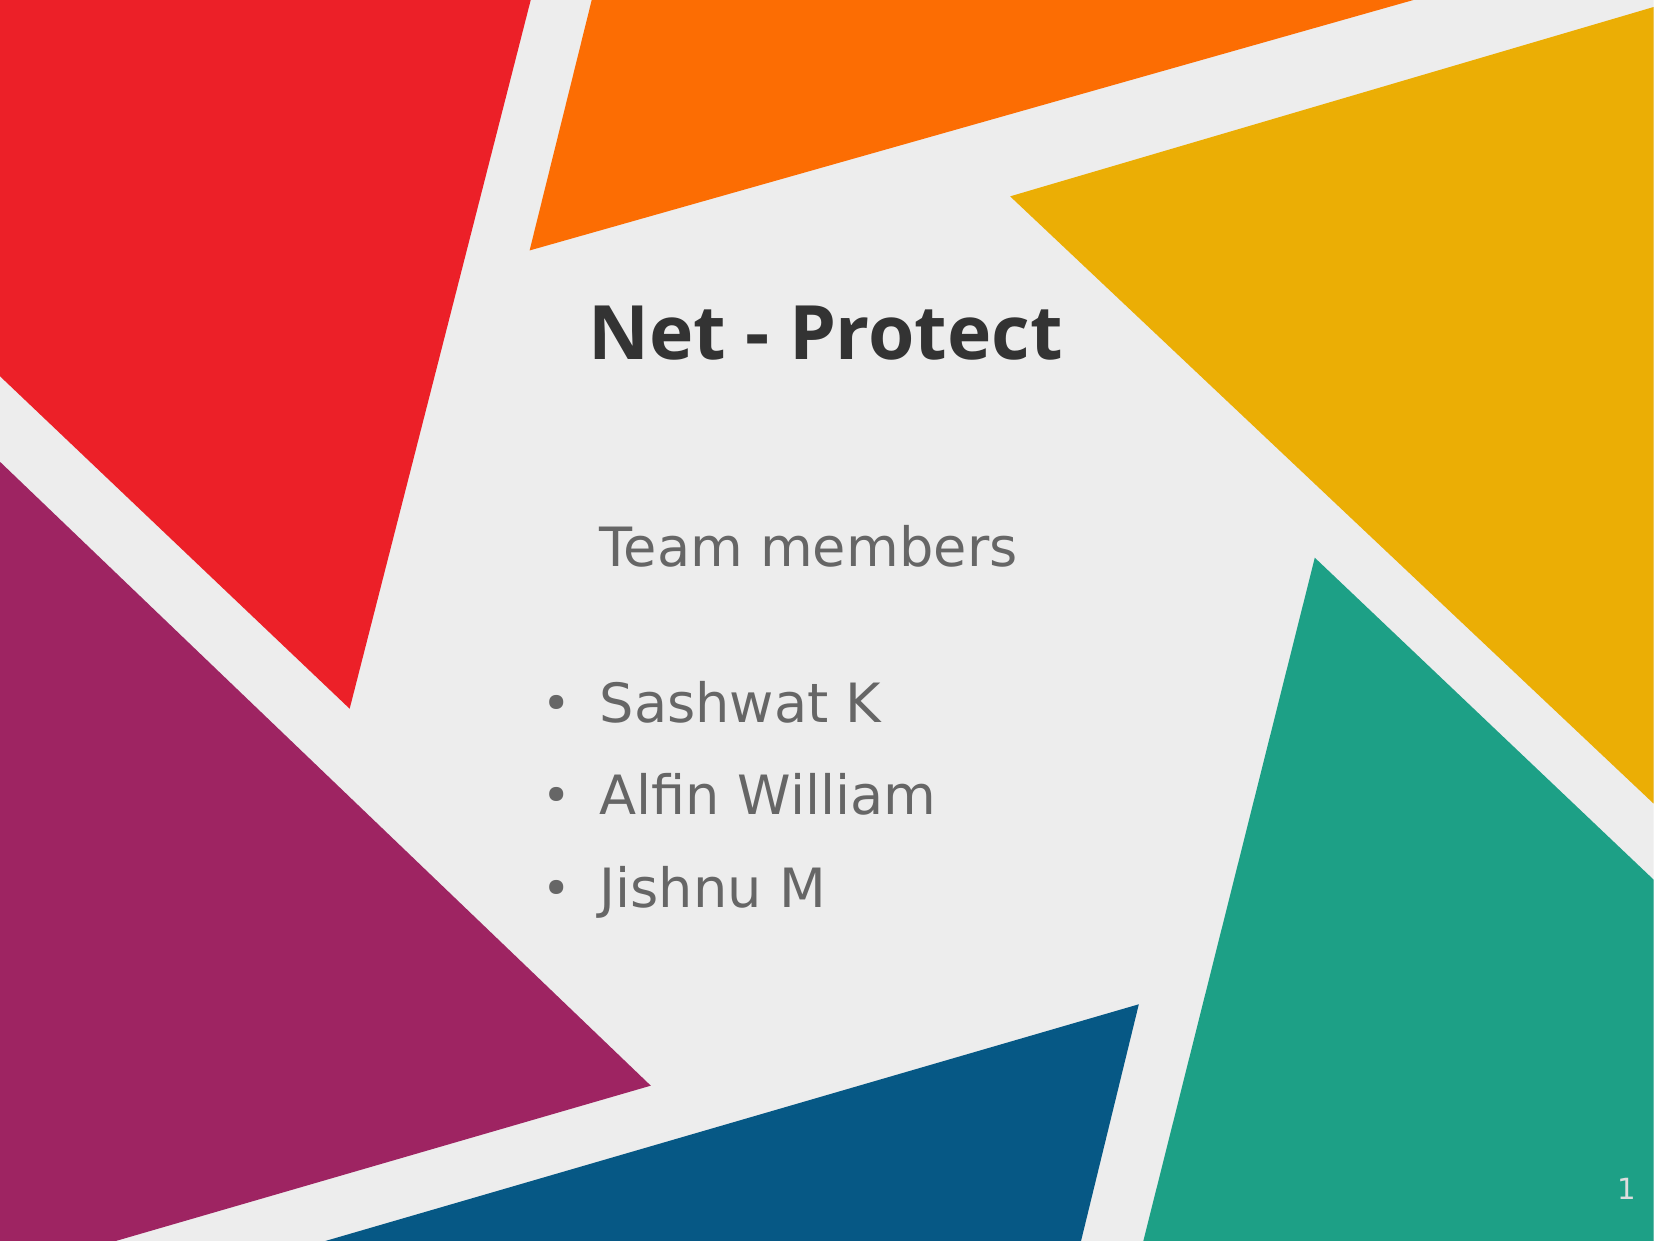

# Net - Protect
Team members
Sashwat K
Alfin William
Jishnu M
1